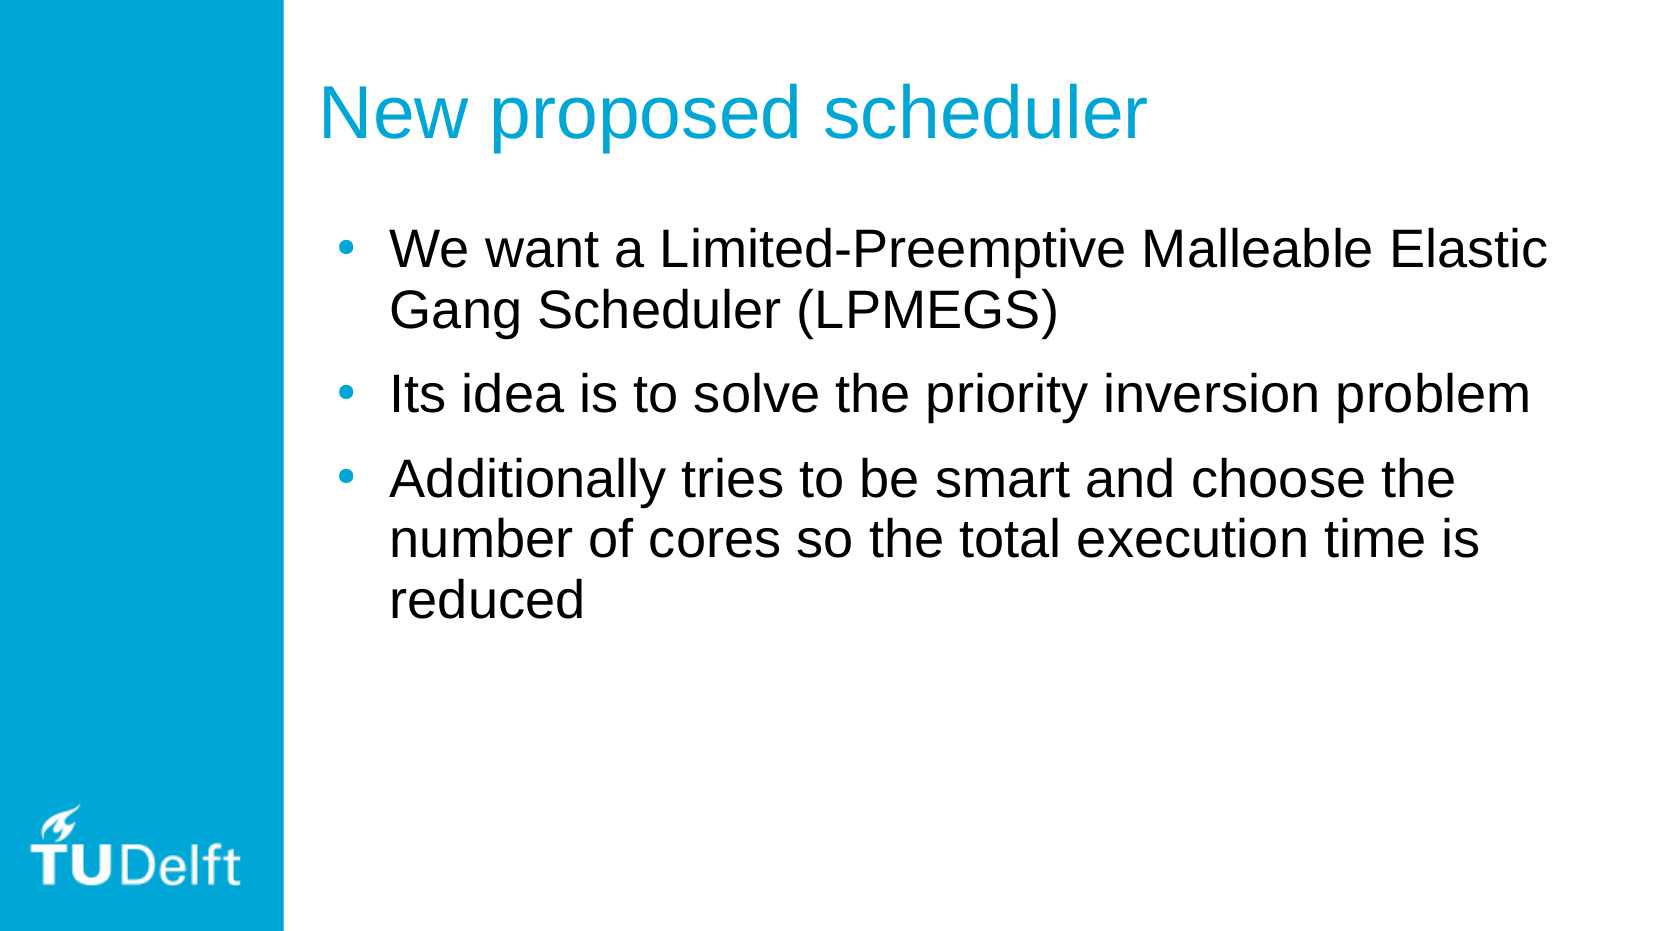

# New proposed scheduler
We want a Limited-Preemptive Malleable Elastic Gang Scheduler (LPMEGS)
Its idea is to solve the priority inversion problem
Additionally tries to be smart and choose the number of cores so the total execution time is reduced